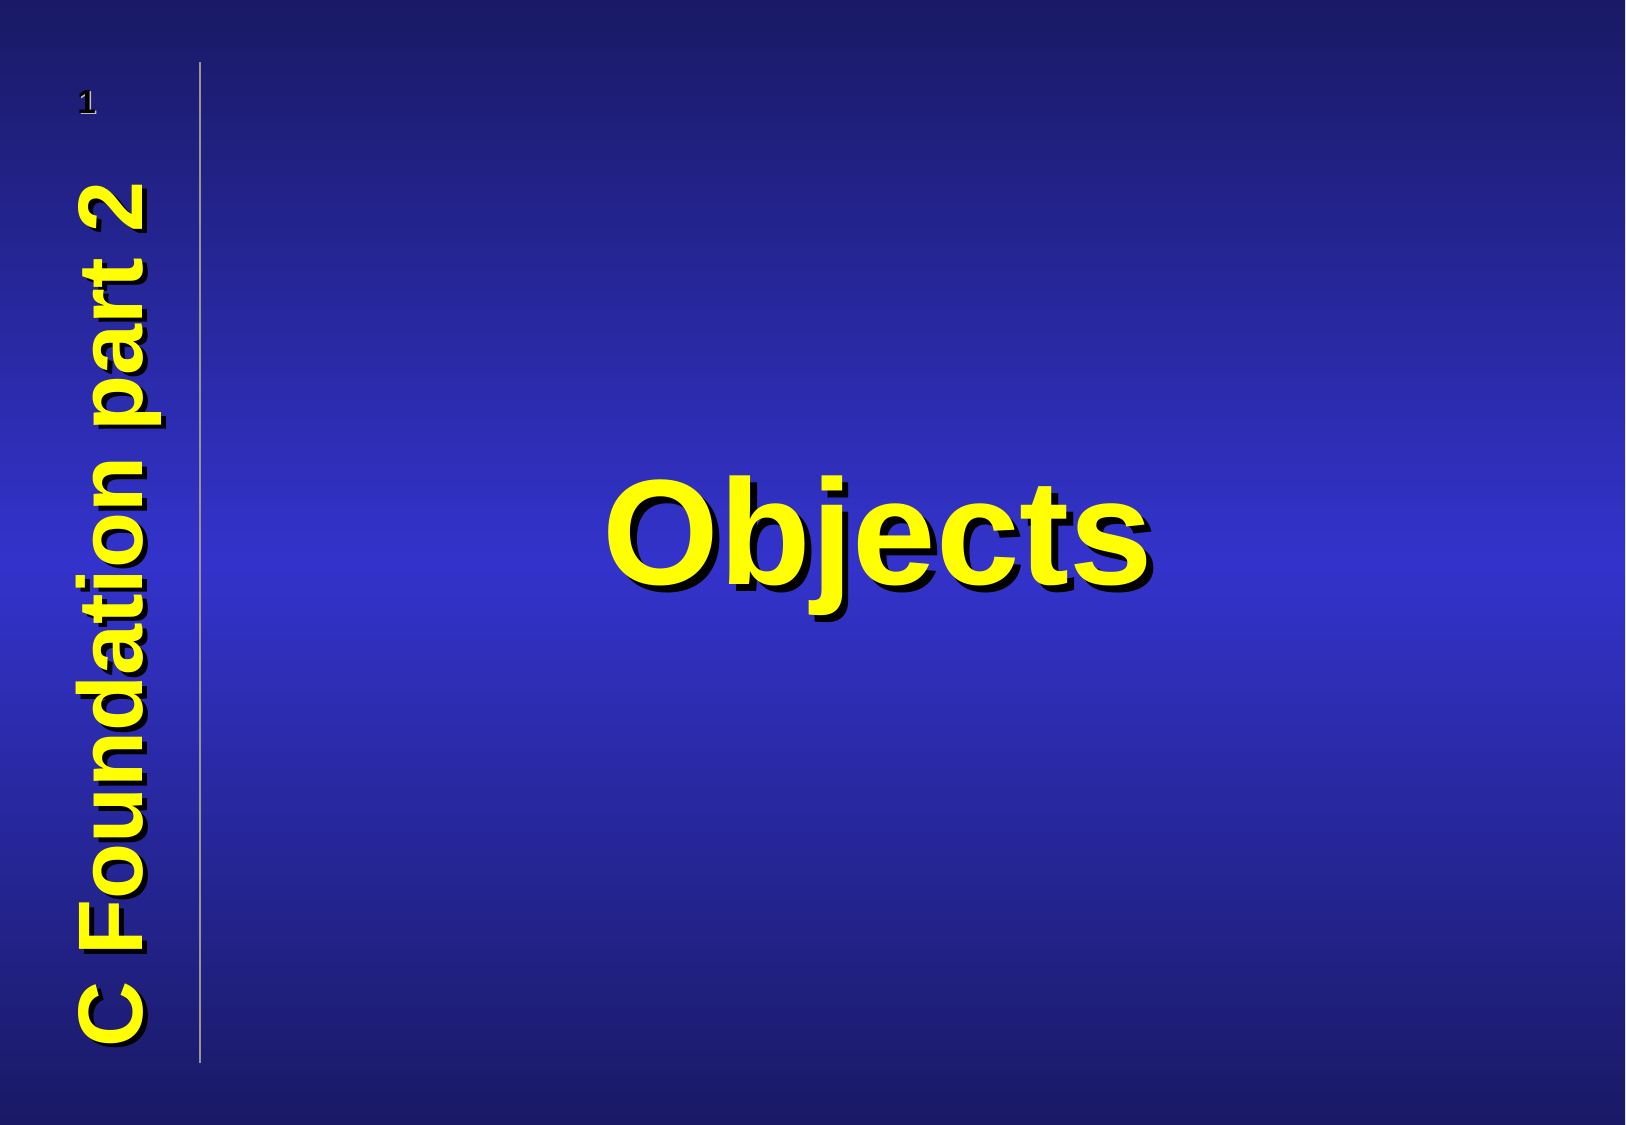

1
Objects
# C Foundation part 2